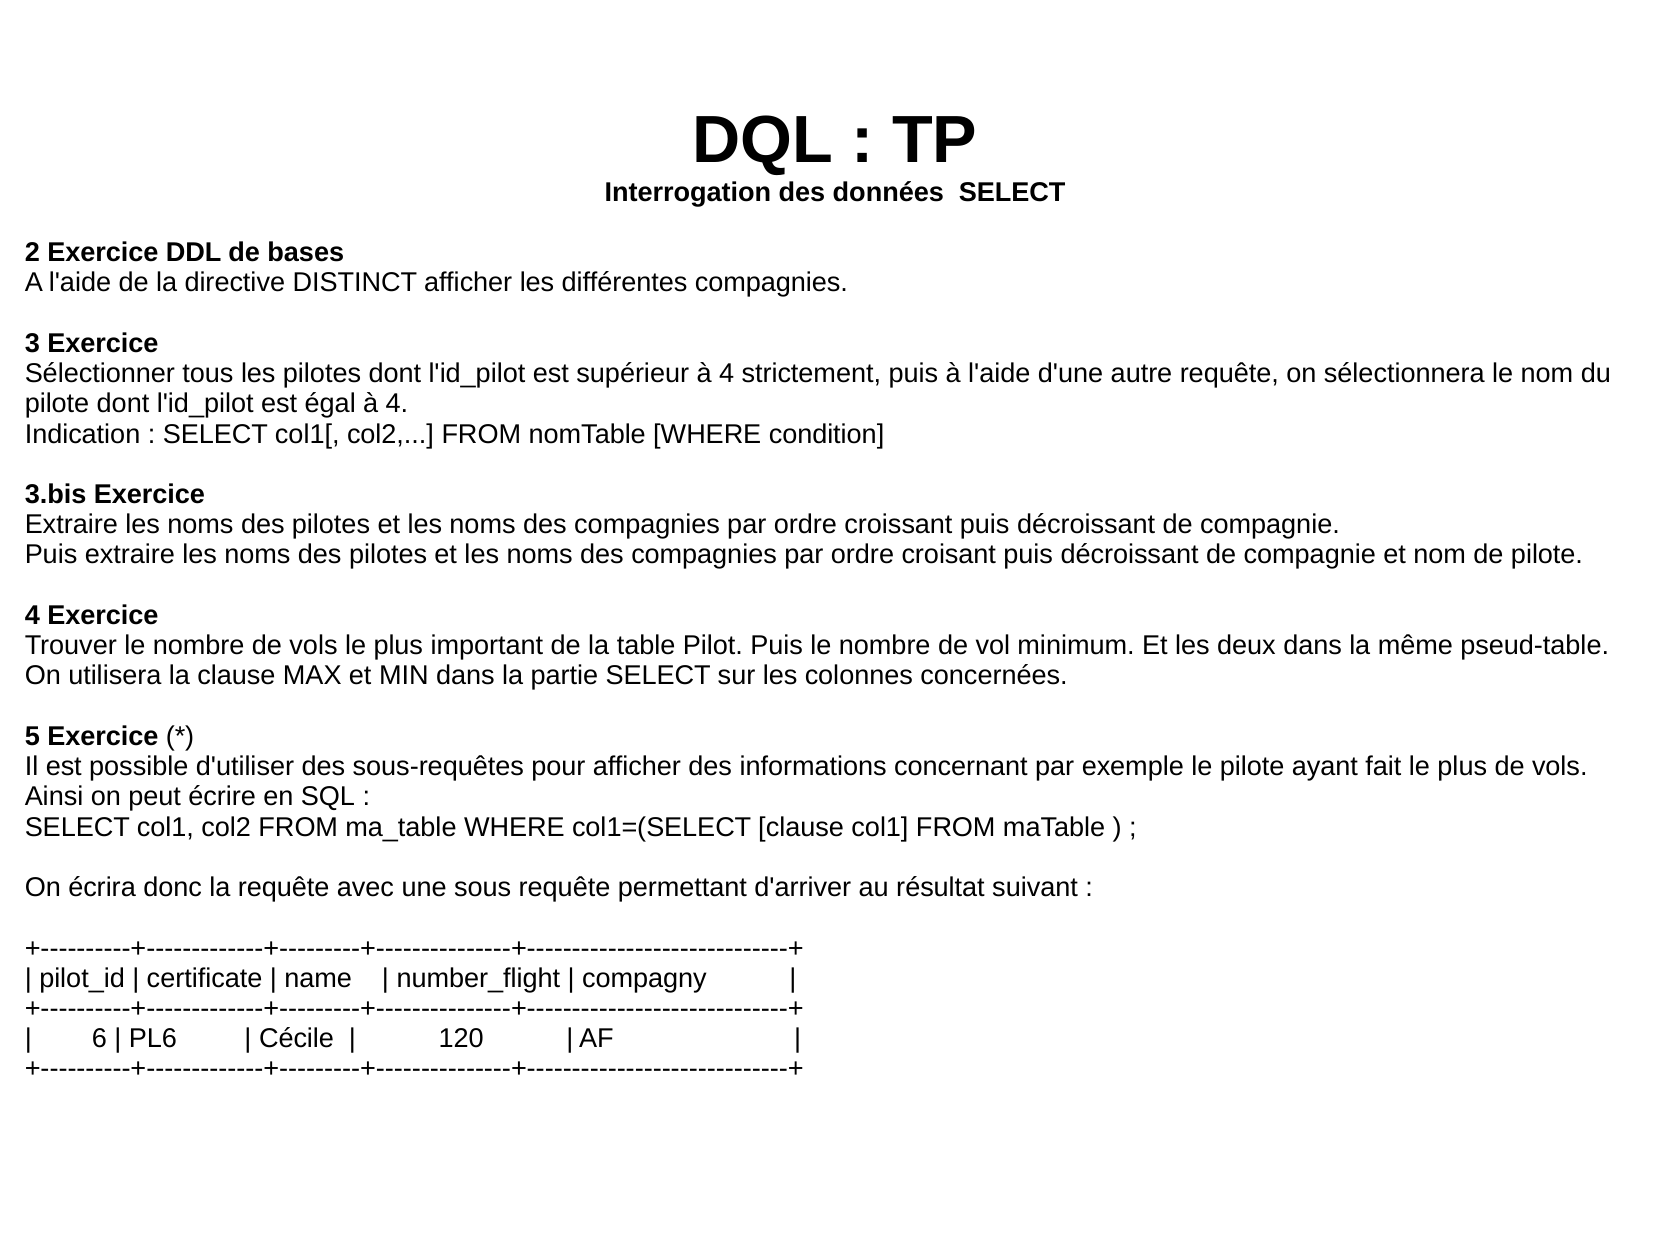

DQL : TP
Interrogation des données SELECT
2 Exercice DDL de bases
A l'aide de la directive DISTINCT afficher les différentes compagnies.
3 Exercice
Sélectionner tous les pilotes dont l'id_pilot est supérieur à 4 strictement, puis à l'aide d'une autre requête, on sélectionnera le nom du pilote dont l'id_pilot est égal à 4.
Indication : SELECT col1[, col2,...] FROM nomTable [WHERE condition]
3.bis Exercice
Extraire les noms des pilotes et les noms des compagnies par ordre croissant puis décroissant de compagnie.
Puis extraire les noms des pilotes et les noms des compagnies par ordre croisant puis décroissant de compagnie et nom de pilote.
4 Exercice
Trouver le nombre de vols le plus important de la table Pilot. Puis le nombre de vol minimum. Et les deux dans la même pseud-table. On utilisera la clause MAX et MIN dans la partie SELECT sur les colonnes concernées.
5 Exercice (*)
Il est possible d'utiliser des sous-requêtes pour afficher des informations concernant par exemple le pilote ayant fait le plus de vols.
Ainsi on peut écrire en SQL :
SELECT col1, col2 FROM ma_table WHERE col1=(SELECT [clause col1] FROM maTable ) ;
On écrira donc la requête avec une sous requête permettant d'arriver au résultat suivant :
+----------+-------------+---------+---------------+-----------------------------+
| pilot_id | certificate | name | number_flight | compagny |
+----------+-------------+---------+---------------+-----------------------------+
| 6 | PL6 | Cécile | 120 | AF |
+----------+-------------+---------+---------------+-----------------------------+